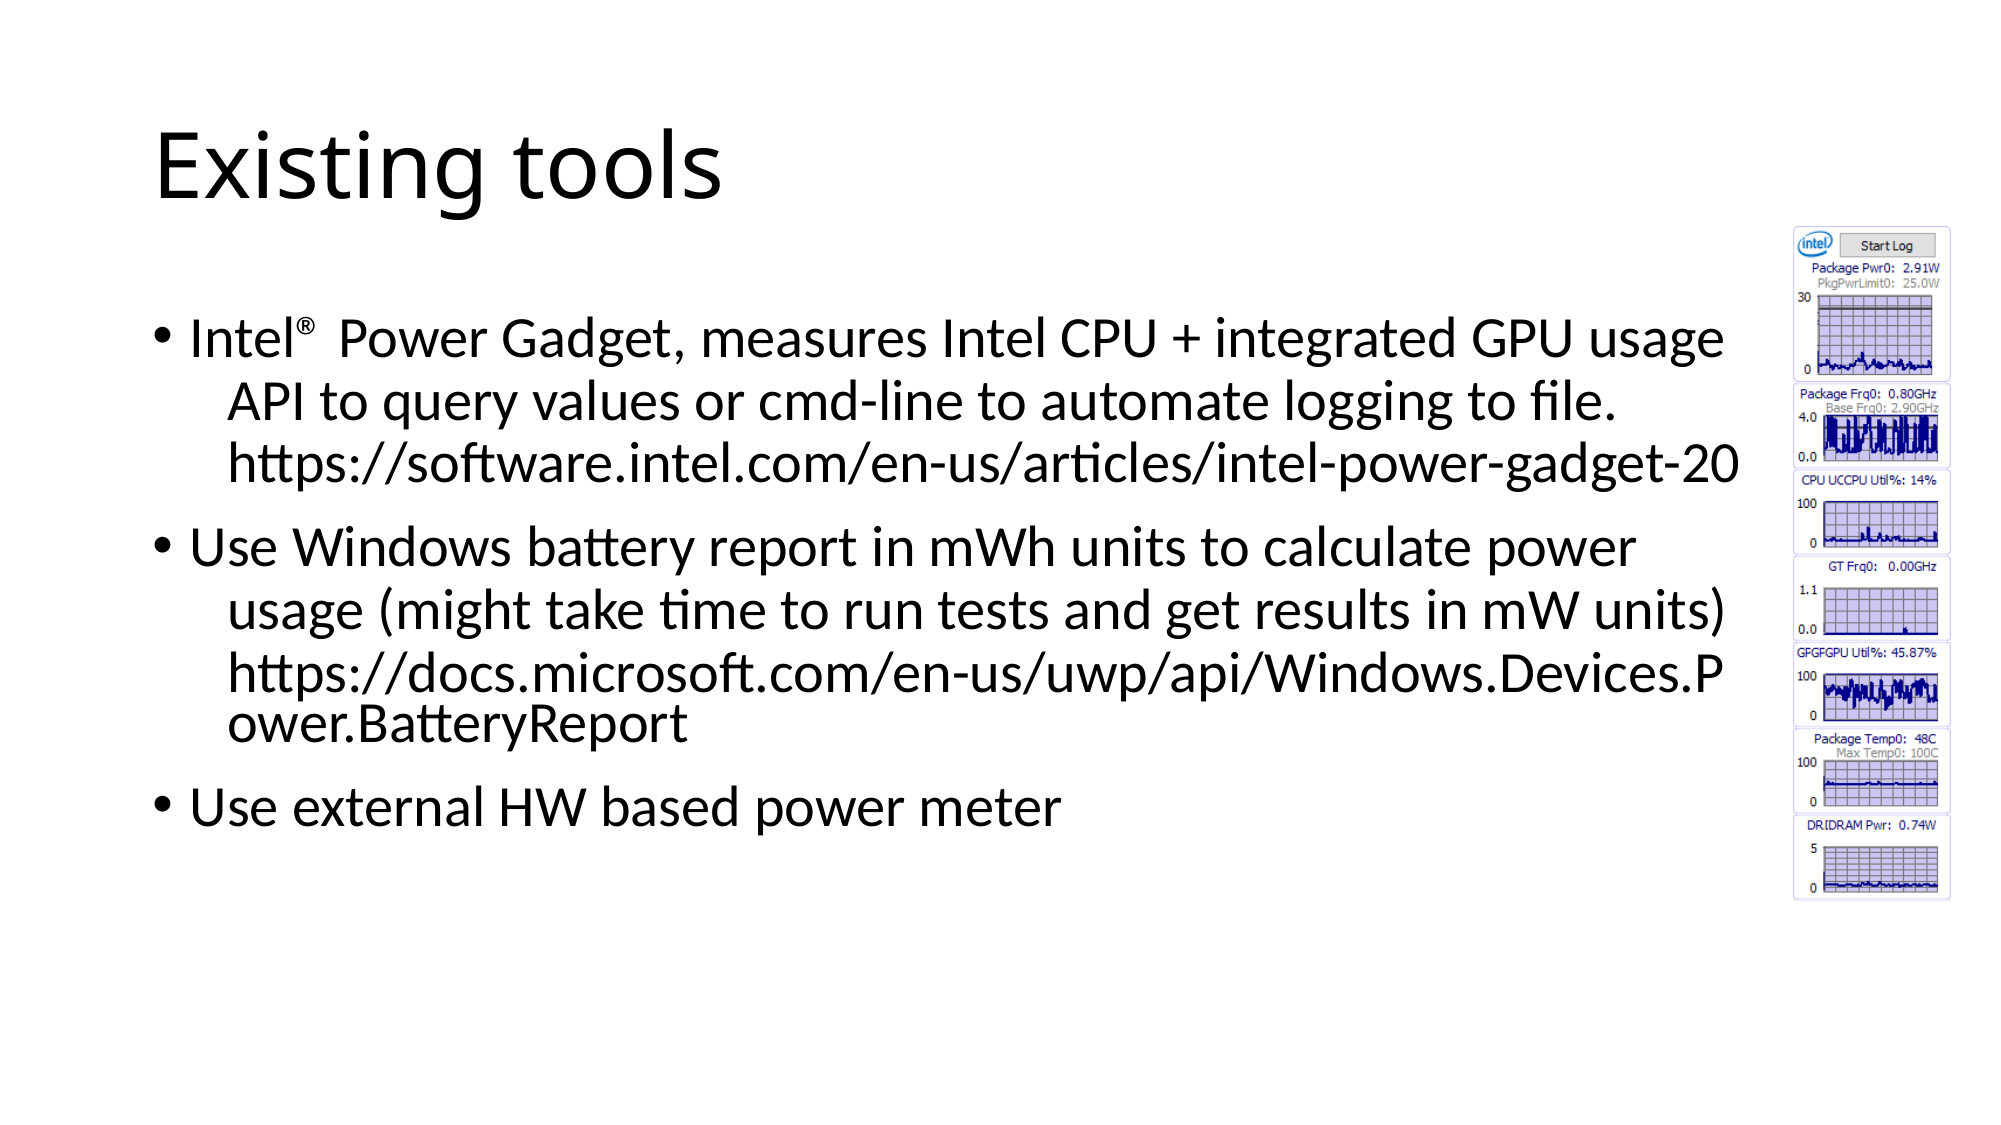

# Existing tools
Intel® Power Gadget, measures Intel CPU + integrated GPU usage
API to query values or cmd-line to automate logging to file.
https://software.intel.com/en-us/articles/intel-power-gadget-20
Use Windows battery report in mWh units to calculate power usage (might take time to run tests and get results in mW units)
https://docs.microsoft.com/en-us/uwp/api/Windows.Devices.Power.BatteryReport
Use external HW based power meter